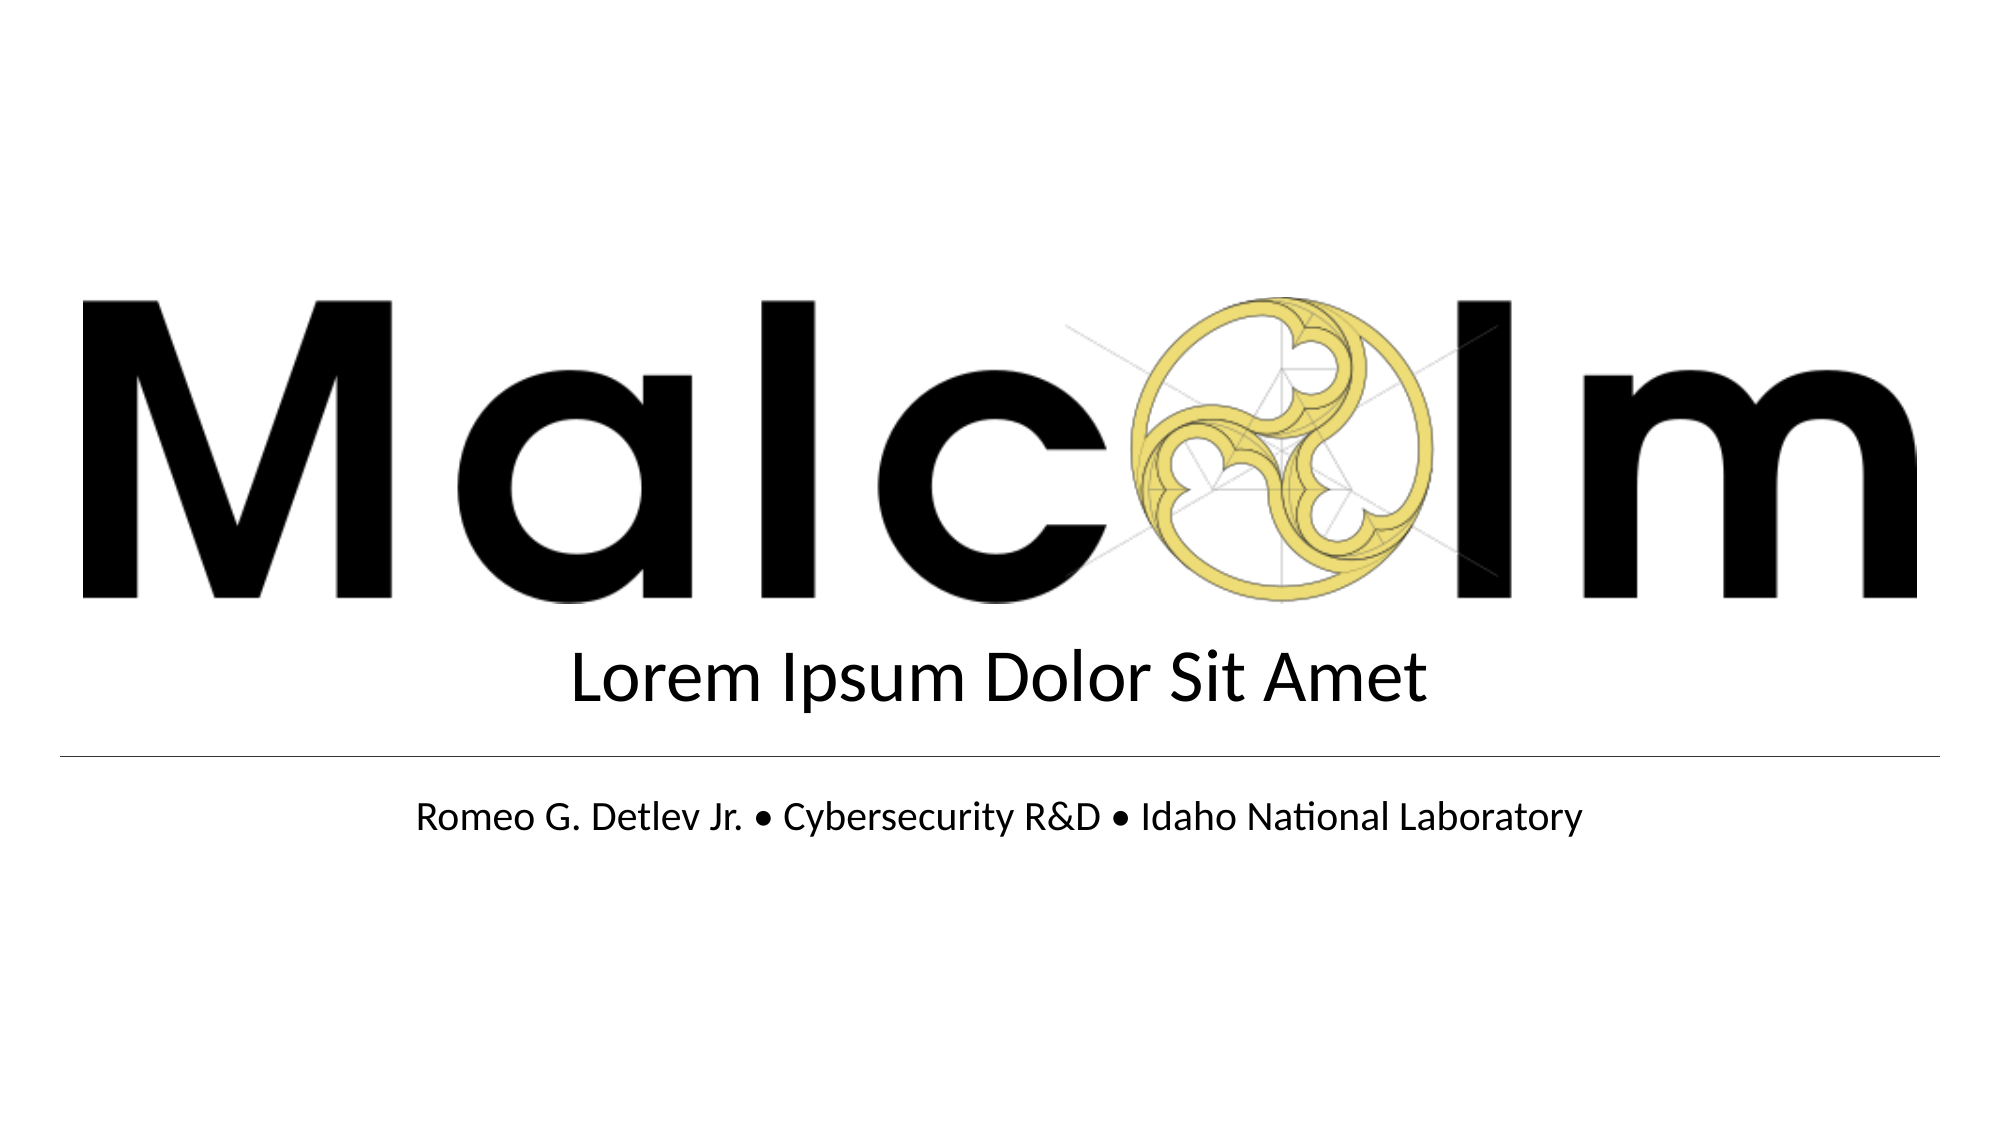

# Lorem Ipsum Dolor Sit Amet
Romeo G. Detlev Jr. • Cybersecurity R&D • Idaho National Laboratory